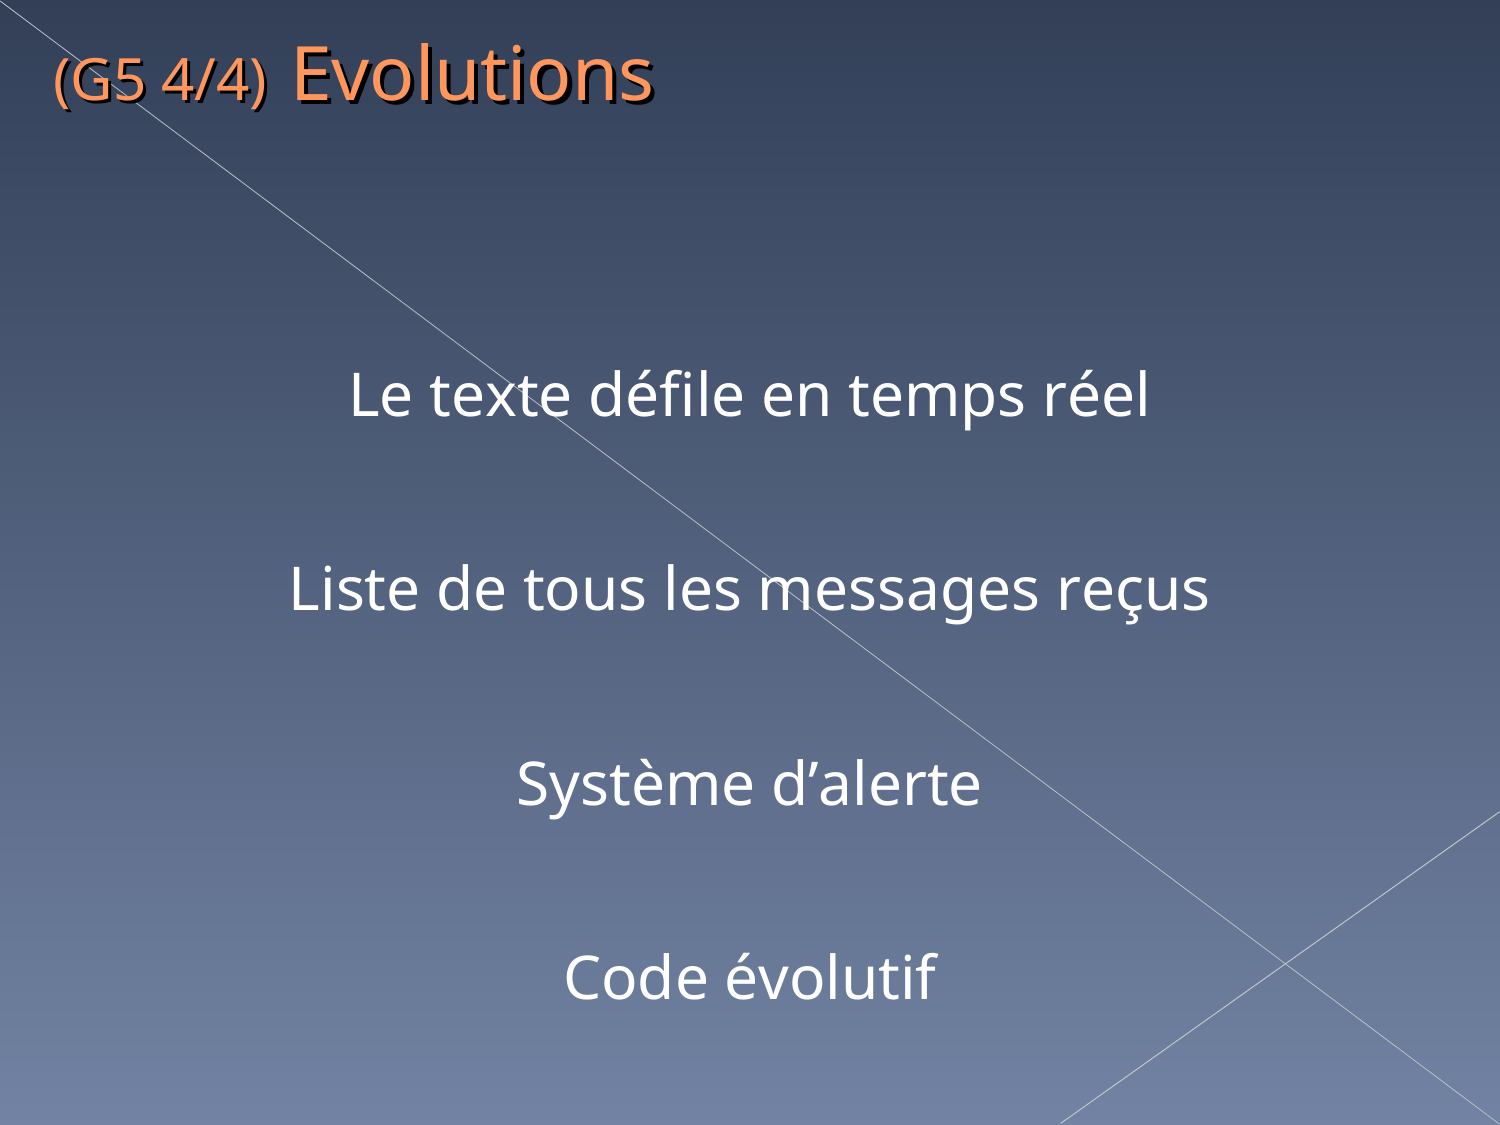

# (G5 4/4) Evolutions
Le texte défile en temps réel
Liste de tous les messages reçus
Système d’alerte
Code évolutif